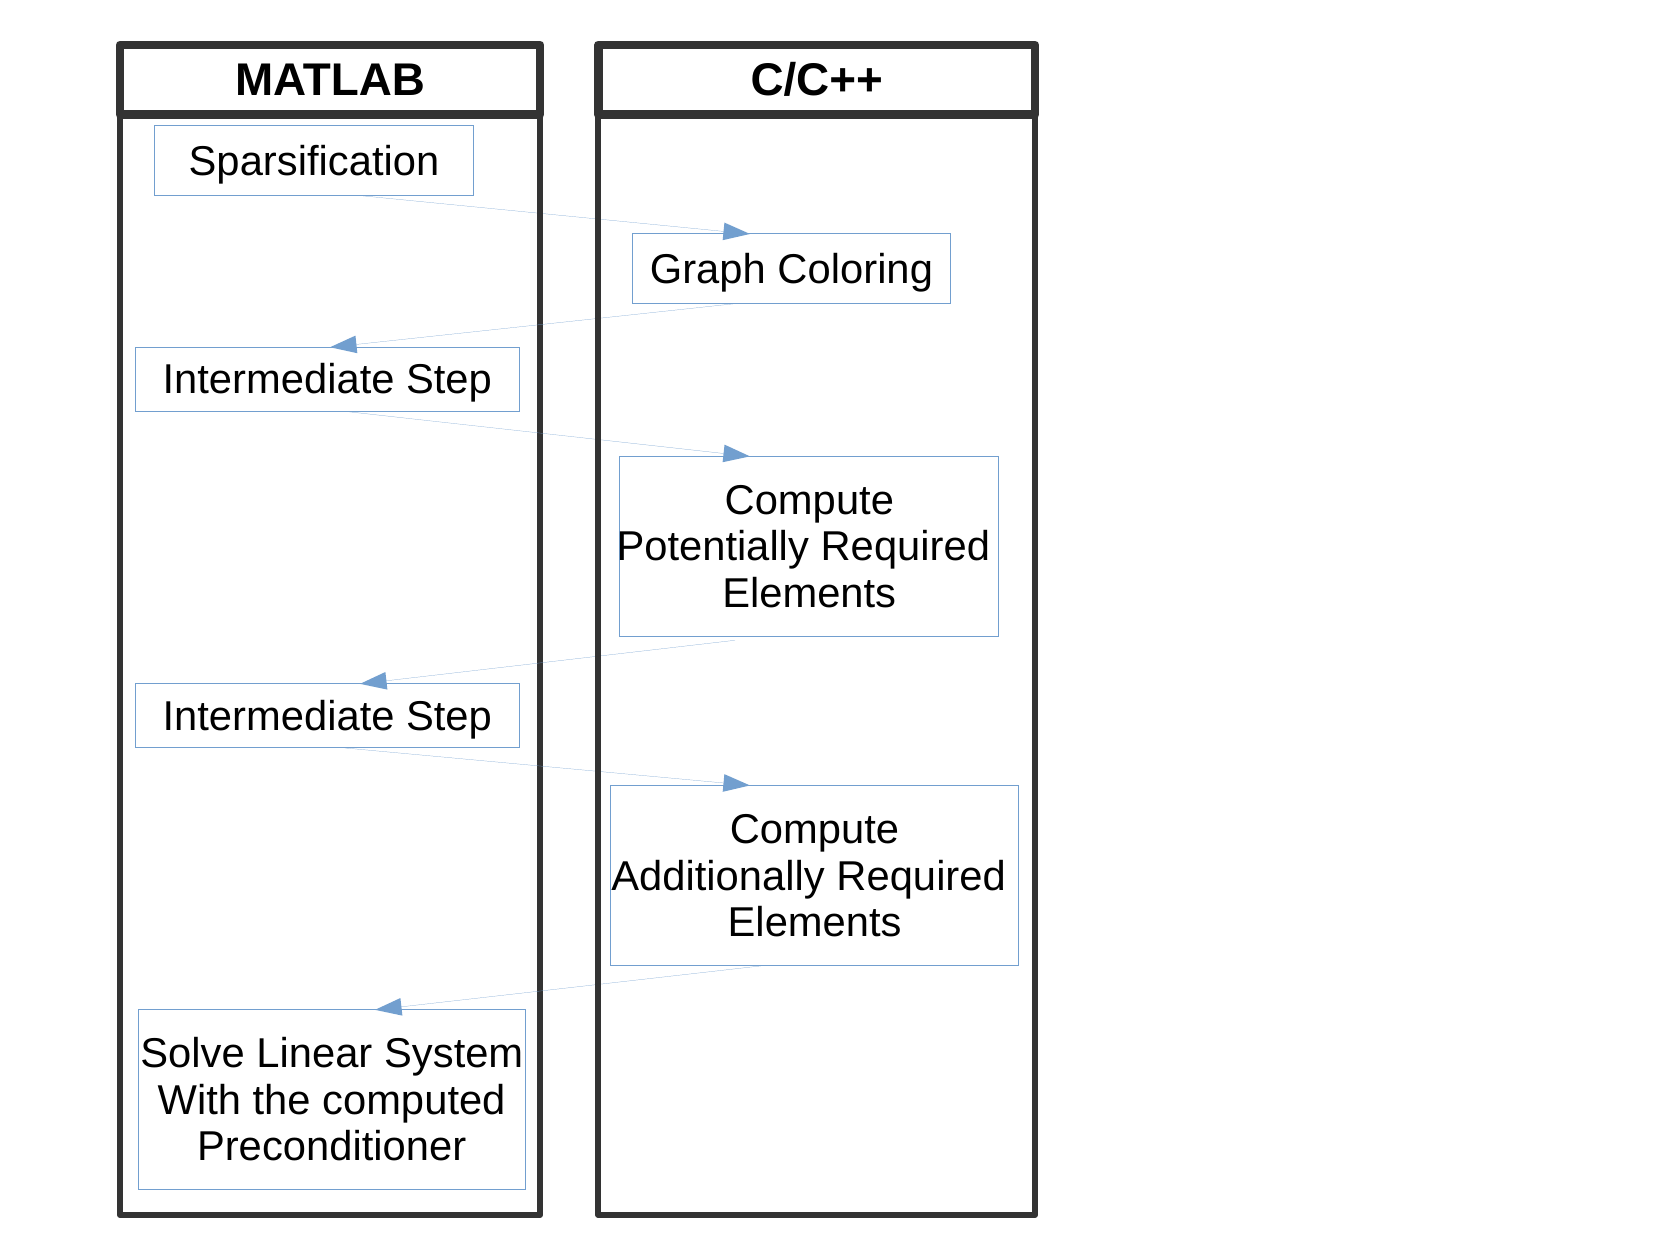

MATLAB
C/C++
Sparsification
Graph Coloring
Intermediate Step
Compute
Potentially Required
Elements
Intermediate Step
Compute
Additionally Required
Elements
Solve Linear System
With the computed
Preconditioner